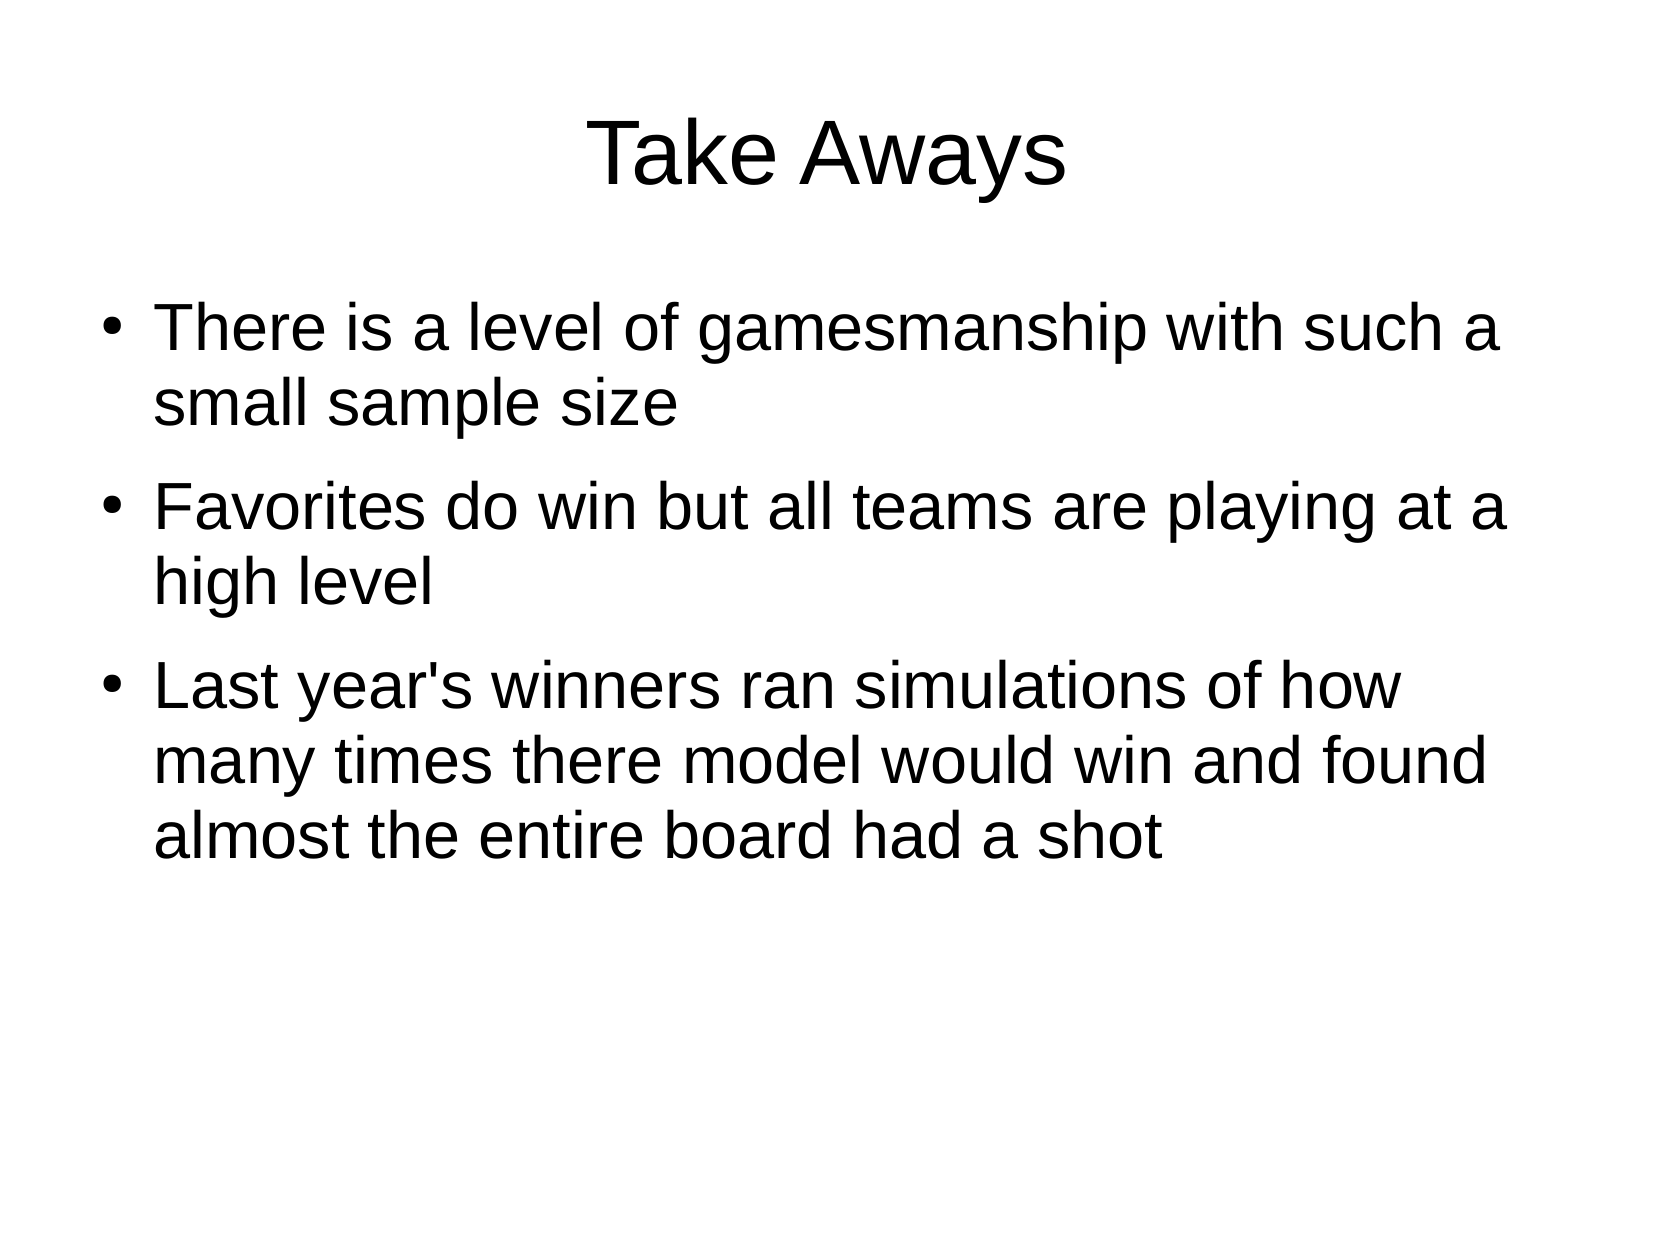

# Take Aways
There is a level of gamesmanship with such a small sample size
Favorites do win but all teams are playing at a high level
Last year's winners ran simulations of how many times there model would win and found almost the entire board had a shot